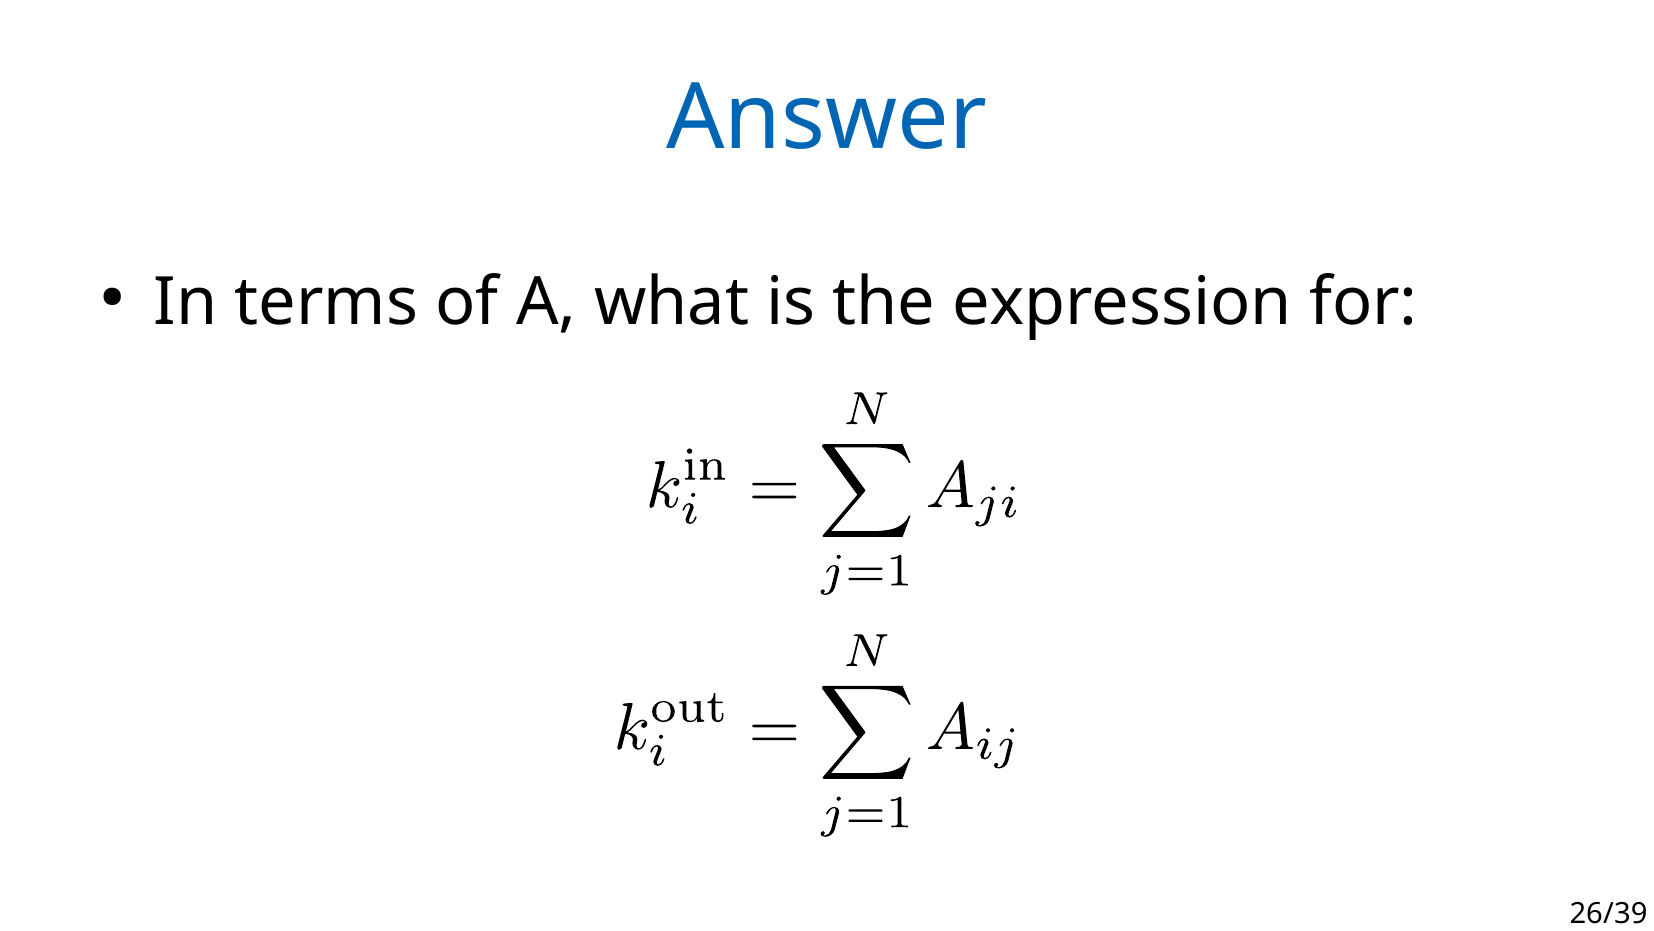

Answer
# In terms of A, what is the expression for:
26